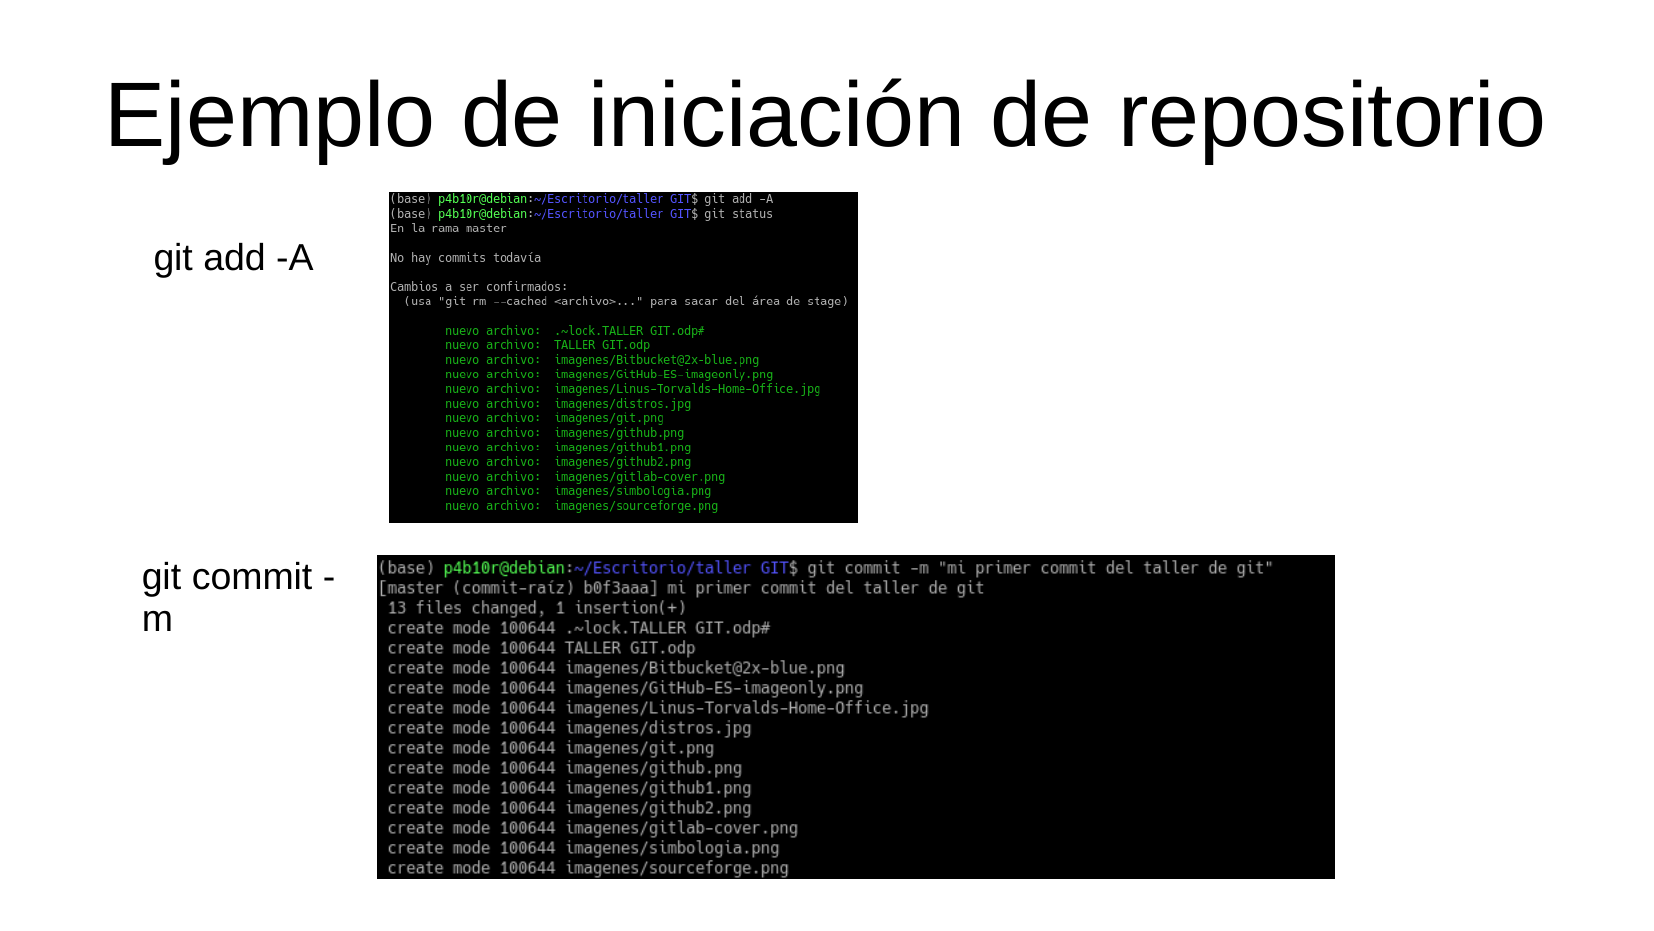

# Ejemplo de iniciación de repositorio
git add -A
git commit -m